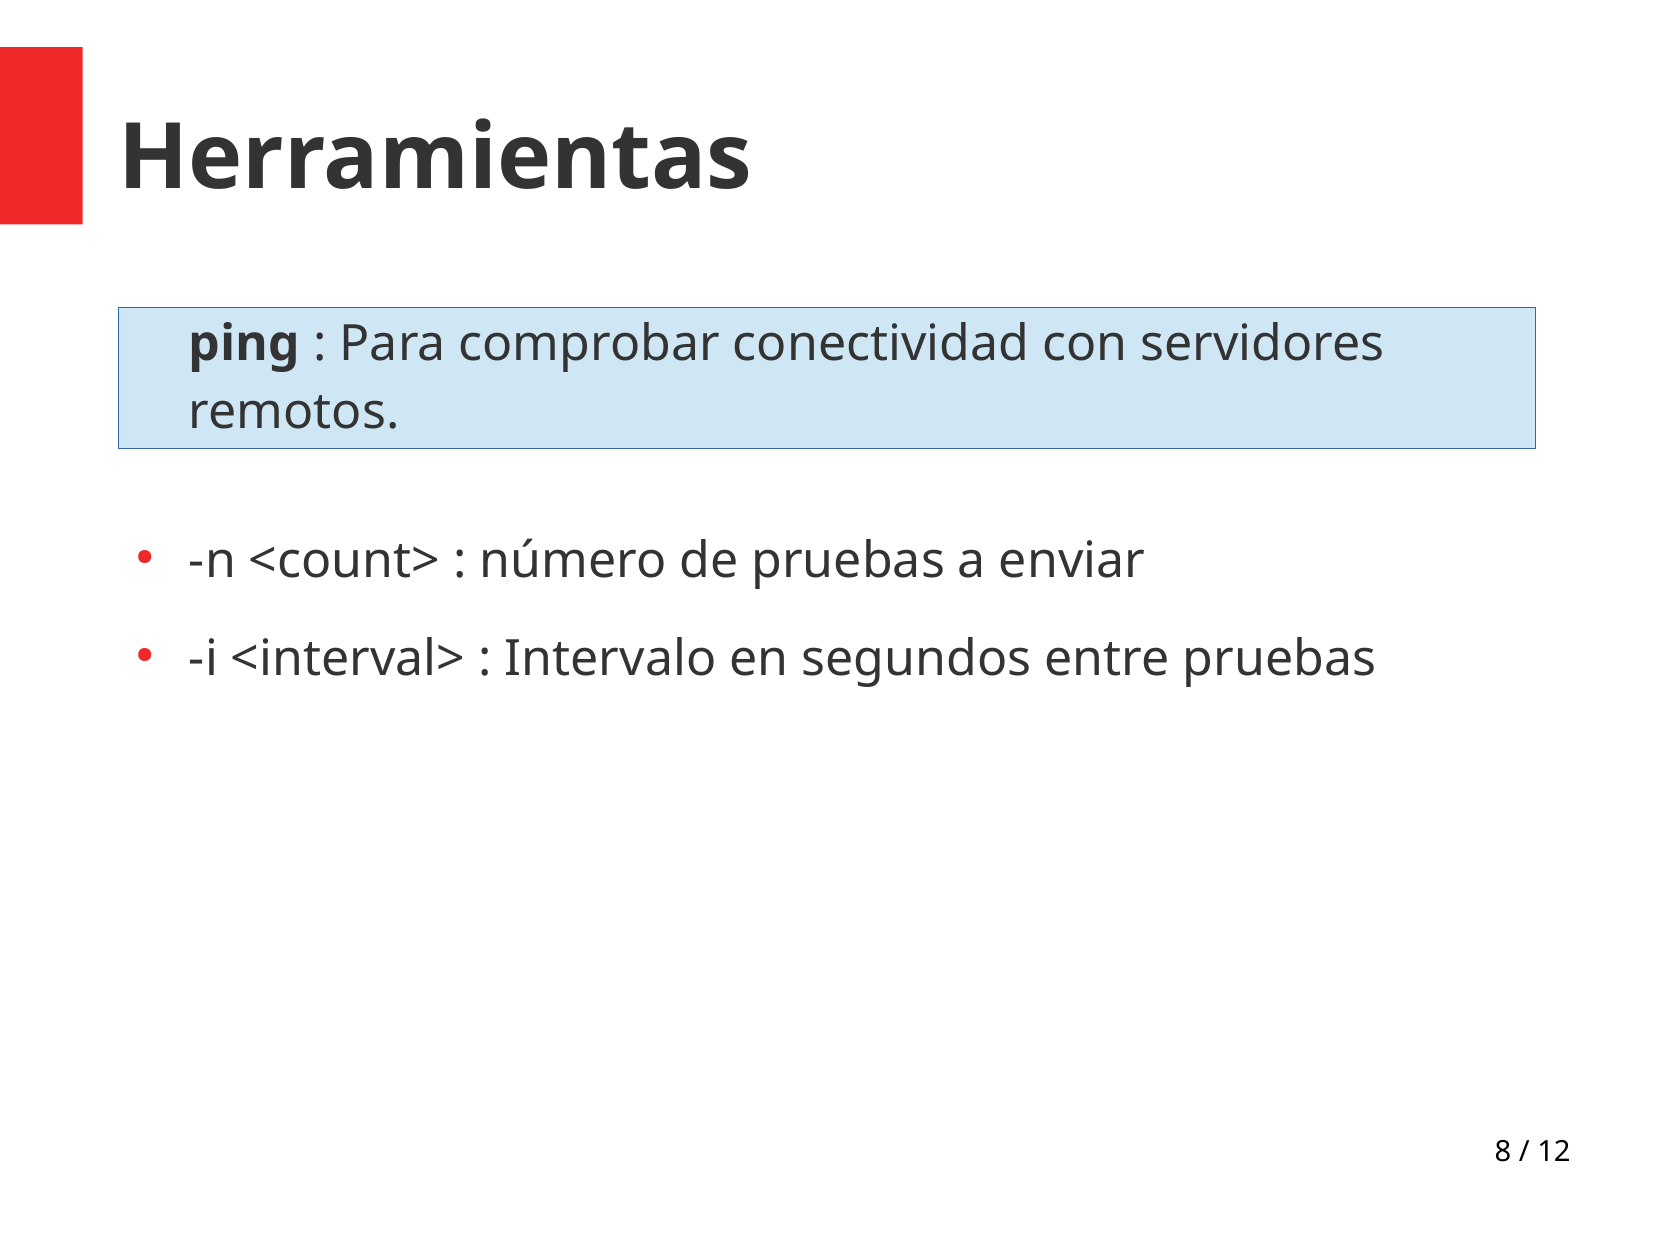

# Herramientas
ping : Para comprobar conectividad con servidores remotos.
-n <count> : número de pruebas a enviar
-i <interval> : Intervalo en segundos entre pruebas
8